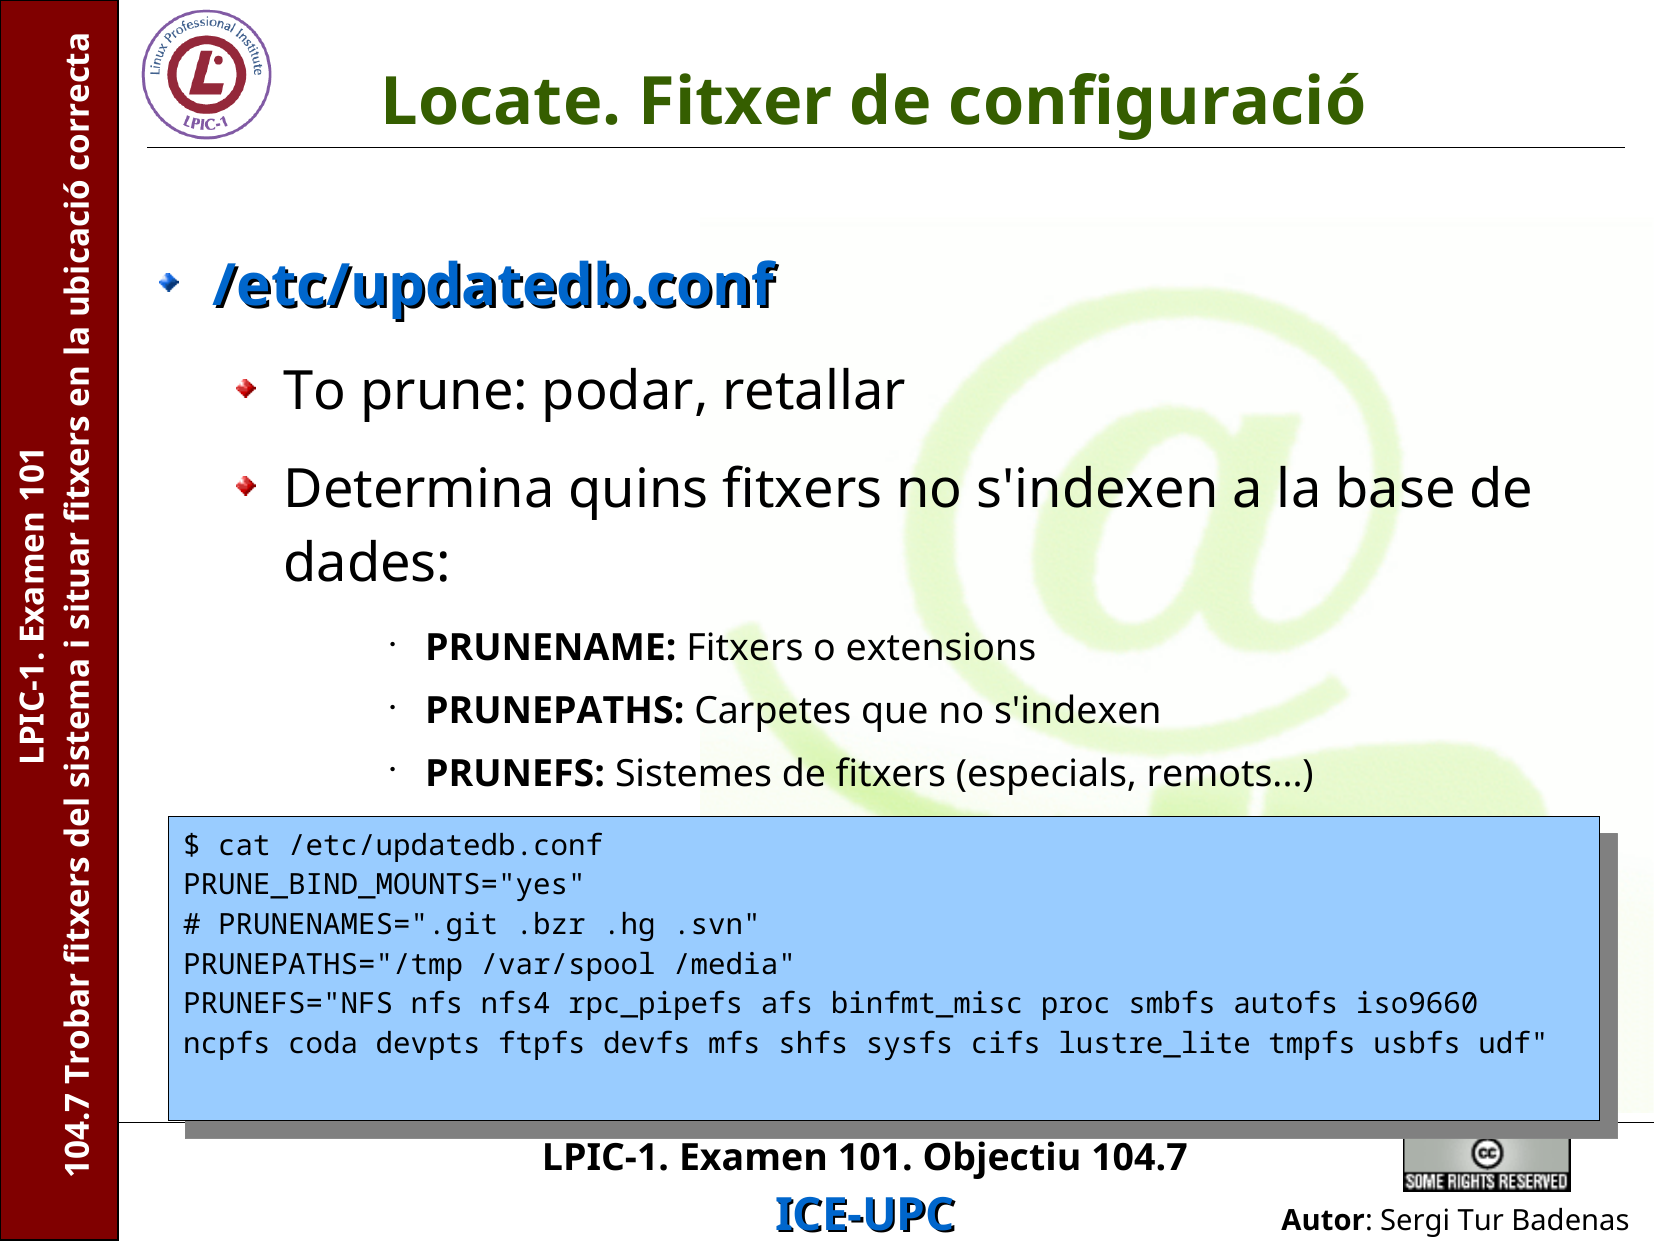

# Locate. Fitxer de configuració
/etc/updatedb.conf
To prune: podar, retallar
Determina quins fitxers no s'indexen a la base de dades:
PRUNENAME: Fitxers o extensions
PRUNEPATHS: Carpetes que no s'indexen
PRUNEFS: Sistemes de fitxers (especials, remots...)
$ cat /etc/updatedb.conf
PRUNE_BIND_MOUNTS="yes"
# PRUNENAMES=".git .bzr .hg .svn"
PRUNEPATHS="/tmp /var/spool /media"
PRUNEFS="NFS nfs nfs4 rpc_pipefs afs binfmt_misc proc smbfs autofs iso9660
ncpfs coda devpts ftpfs devfs mfs shfs sysfs cifs lustre_lite tmpfs usbfs udf"